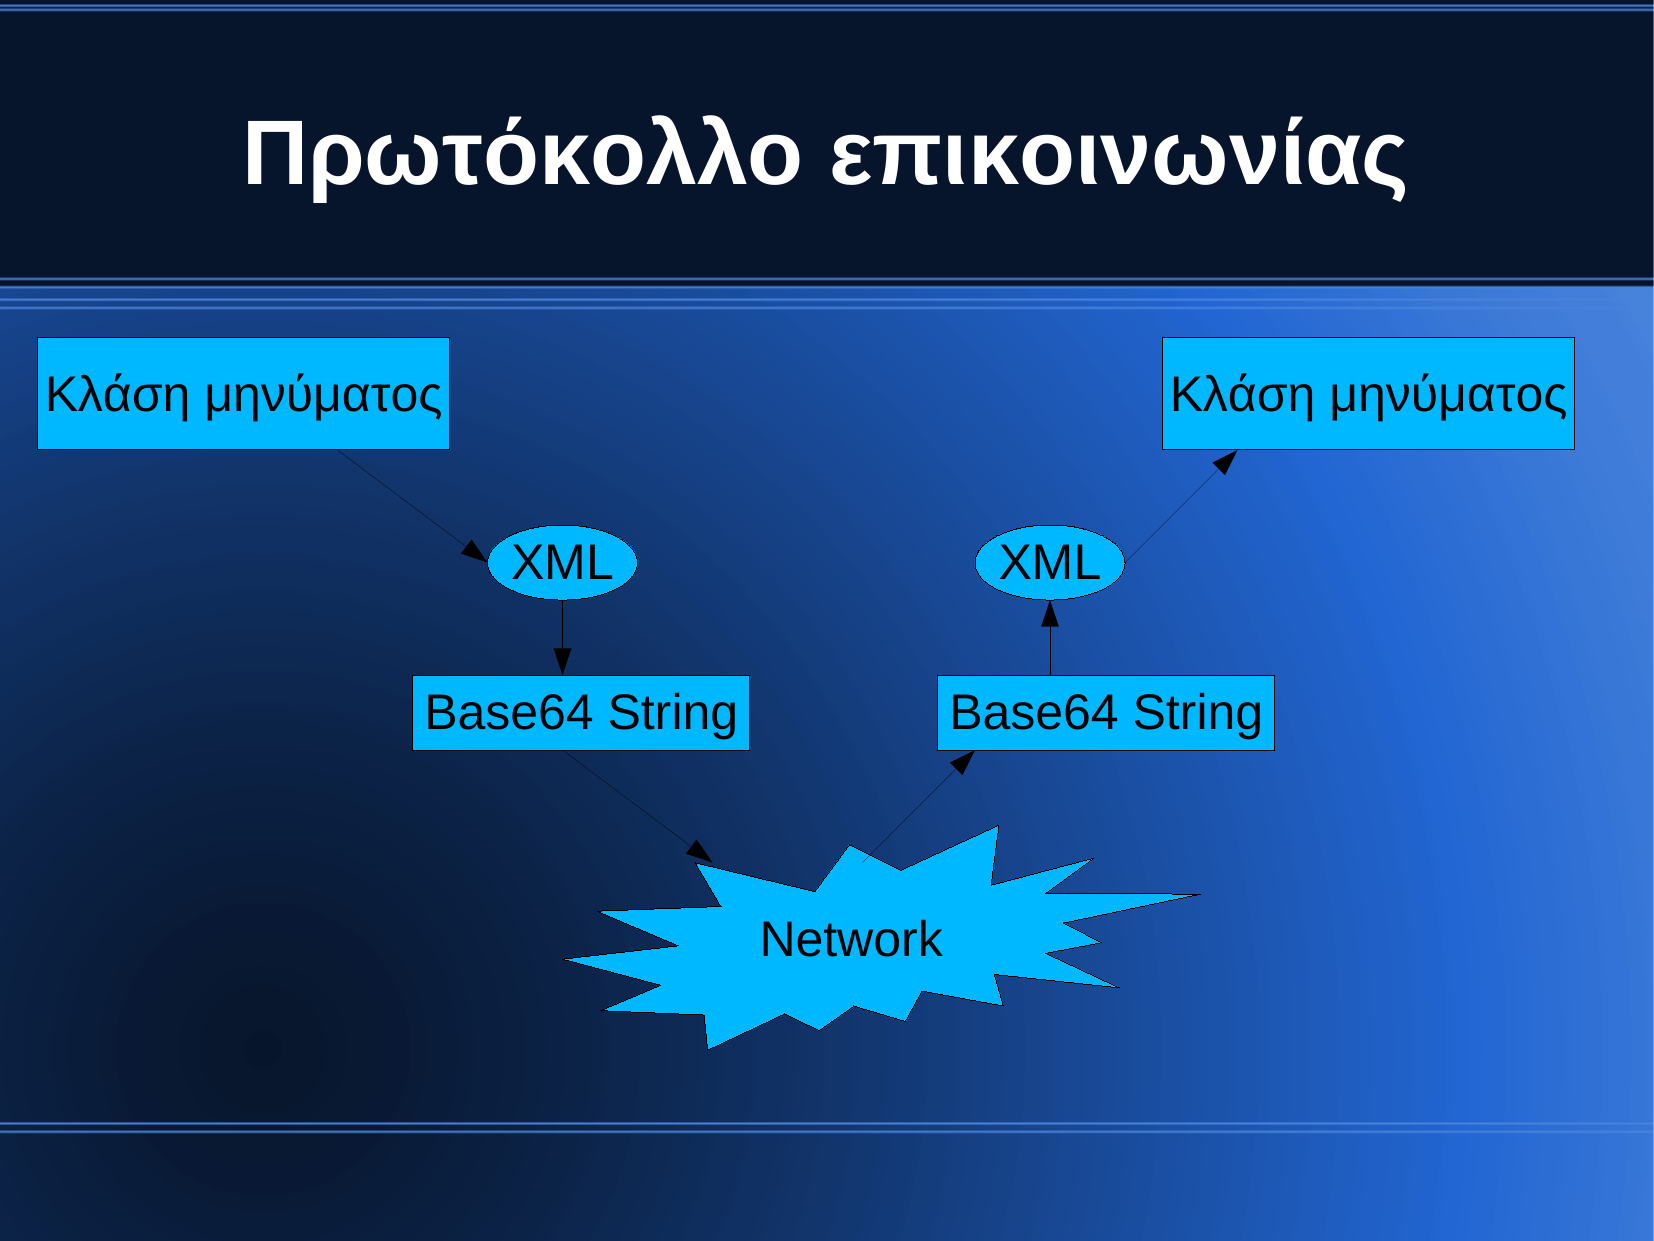

# Πρωτόκολλο επικοινωνίας
Κλάση μηνύματος
Κλάση μηνύματος
XML
XML
Base64 String
Base64 String
Network